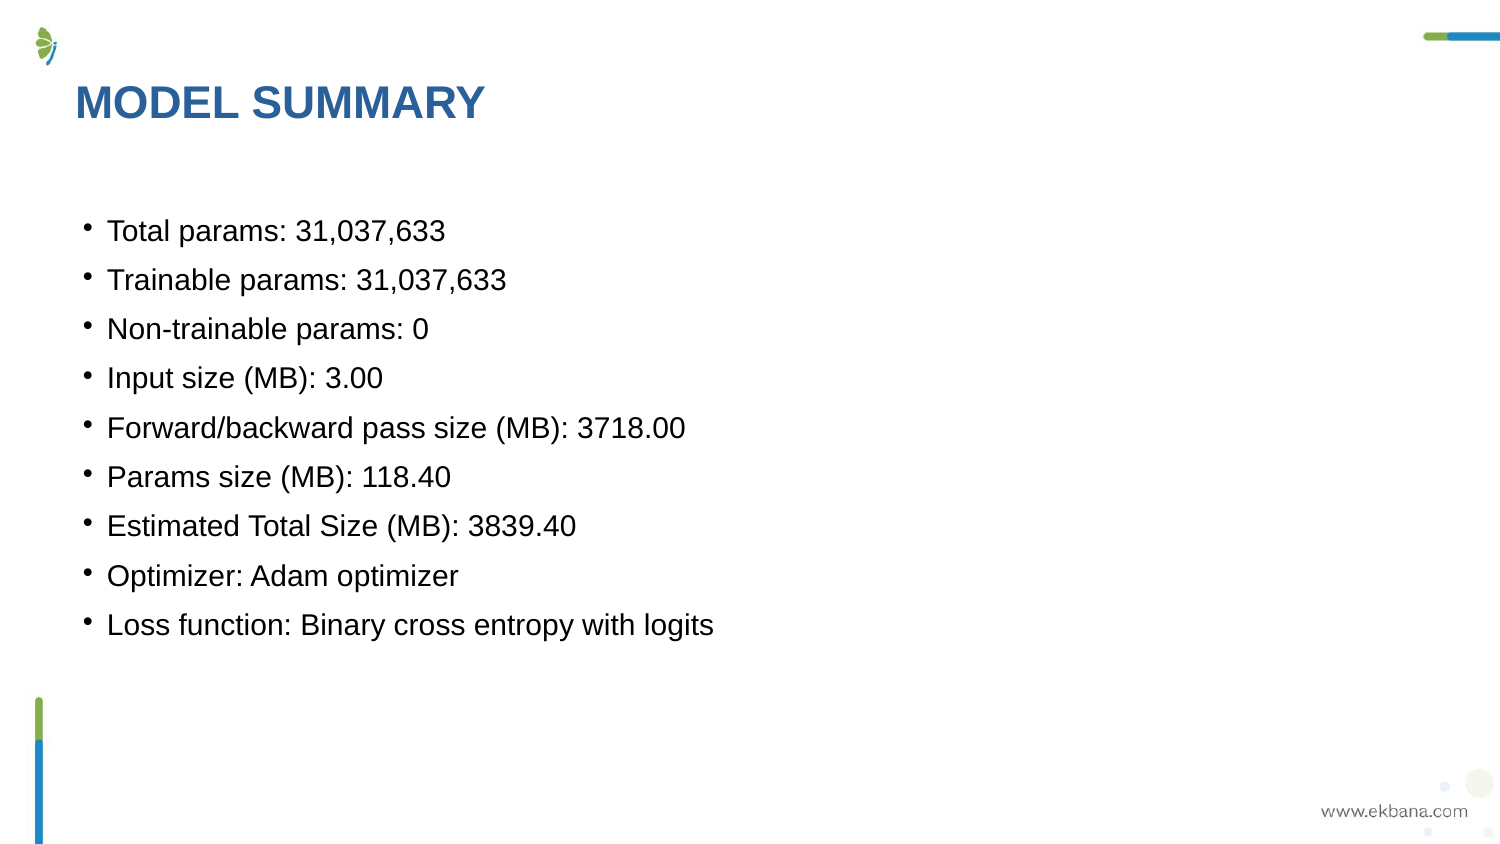

# MODEL SUMMARY
Total params: 31,037,633
Trainable params: 31,037,633
Non-trainable params: 0
Input size (MB): 3.00
Forward/backward pass size (MB): 3718.00
Params size (MB): 118.40
Estimated Total Size (MB): 3839.40
Optimizer: Adam optimizer
Loss function: Binary cross entropy with logits